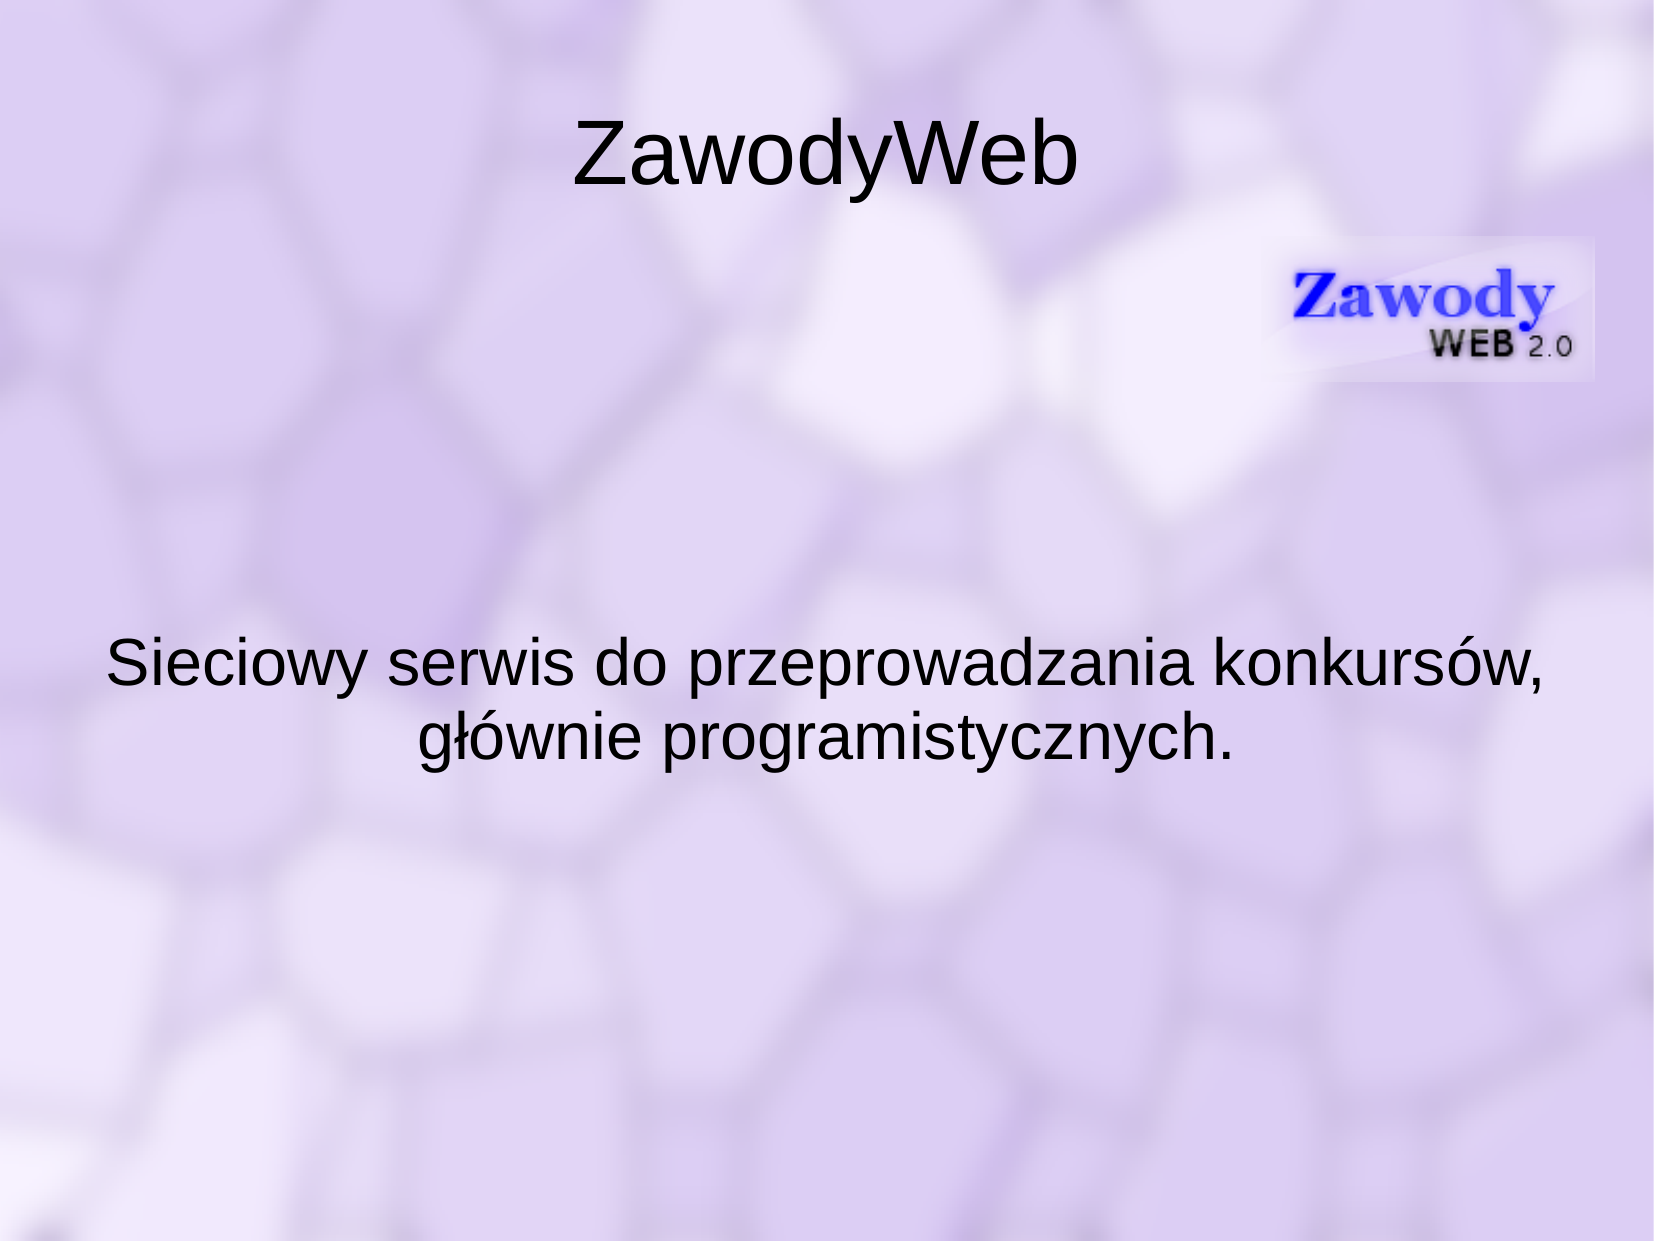

# ZawodyWeb
Sieciowy serwis do przeprowadzania konkursów, głównie programistycznych.